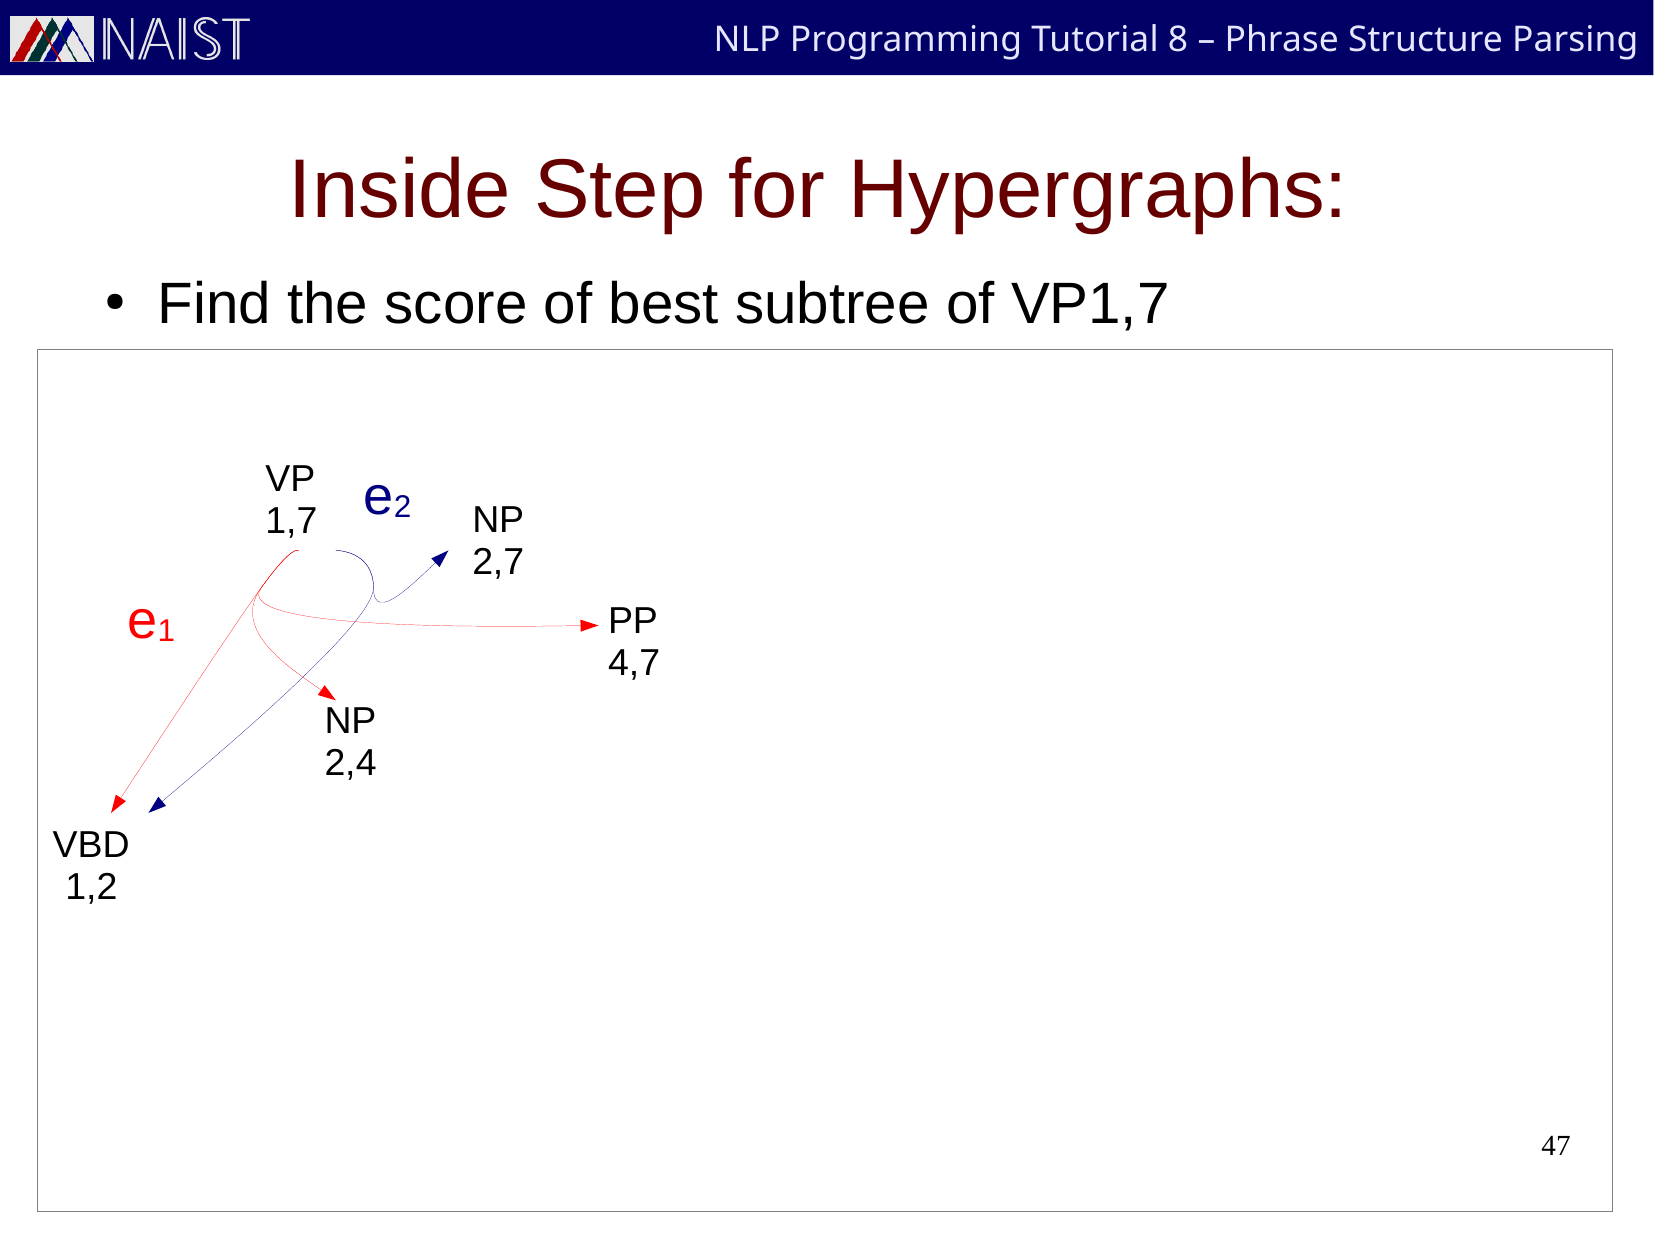

# Inside Step for Hypergraphs:
Find the score of best subtree of VP1,7
VP
1,7
e2
NP
2,7
e1
PP
4,7
NP
2,4
VBD
1,2
47